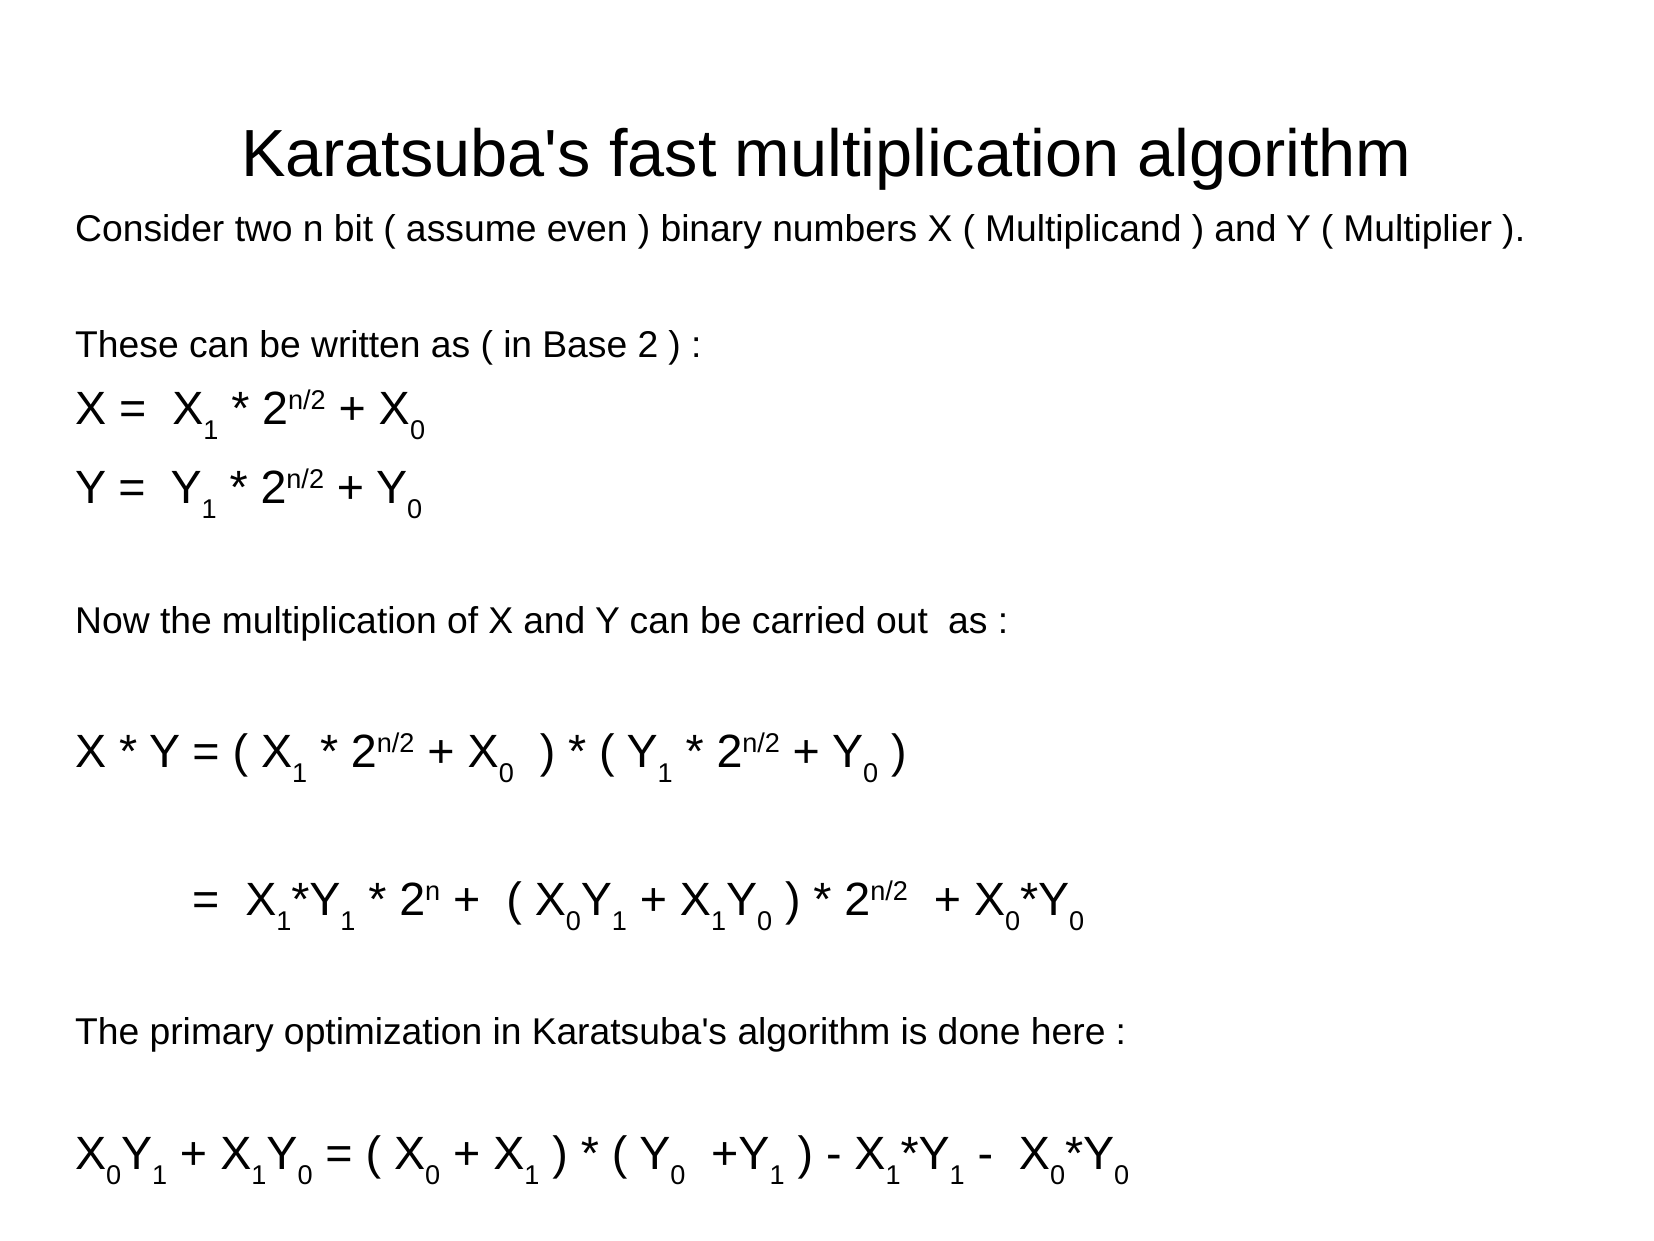

# Karatsuba's fast multiplication algorithm
Consider two n bit ( assume even ) binary numbers X ( Multiplicand ) and Y ( Multiplier ).
These can be written as ( in Base 2 ) :
X = X1 * 2n/2 + X0
Y = Y1 * 2n/2 + Y0
Now the multiplication of X and Y can be carried out as :
X * Y = ( X1 * 2n/2 + X0 ) * ( Y1 * 2n/2 + Y0 )
 = X1*Y1 * 2n + ( X0Y1 + X1Y0 ) * 2n/2 + X0*Y0
The primary optimization in Karatsuba's algorithm is done here :
X0Y1 + X1Y0 = ( X0 + X1 ) * ( Y0 +Y1 ) - X1*Y1 - X0*Y0